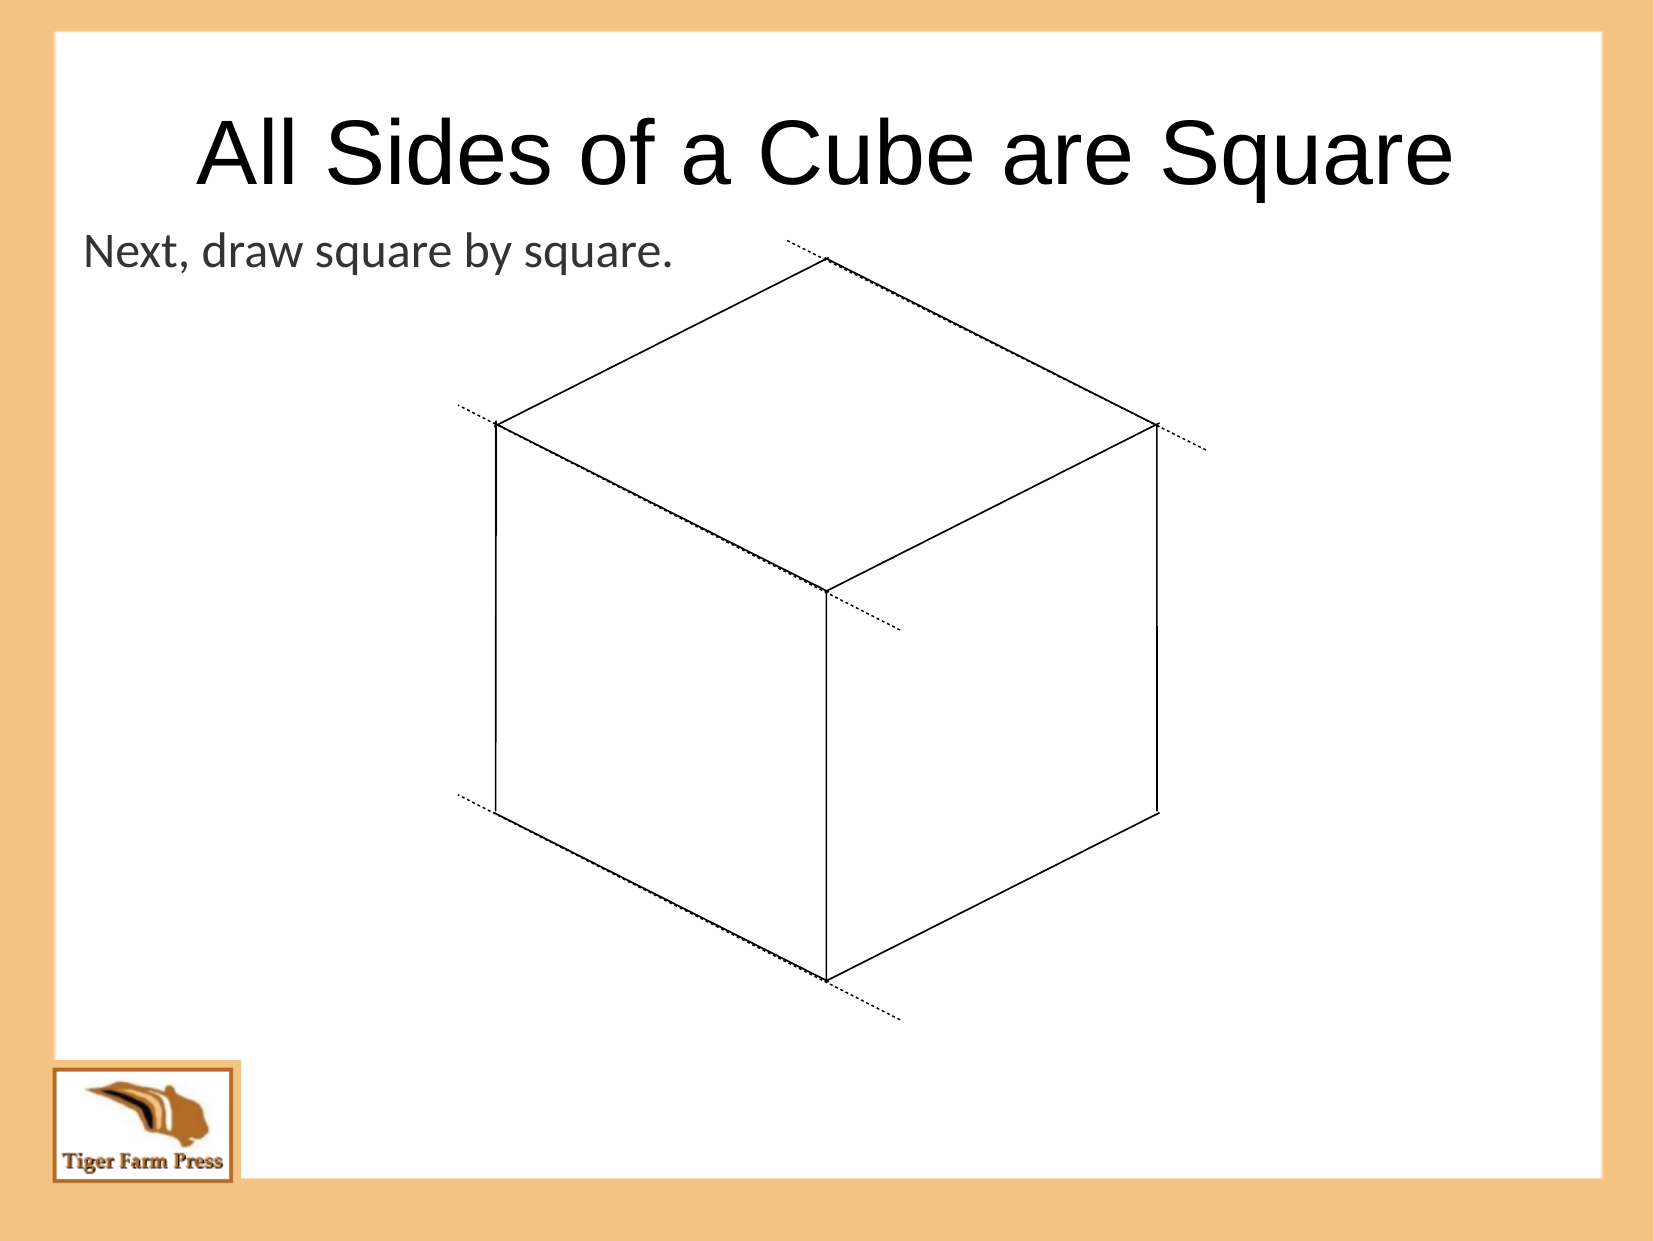

# All Sides of a Cube are Square
Next, draw square by square.